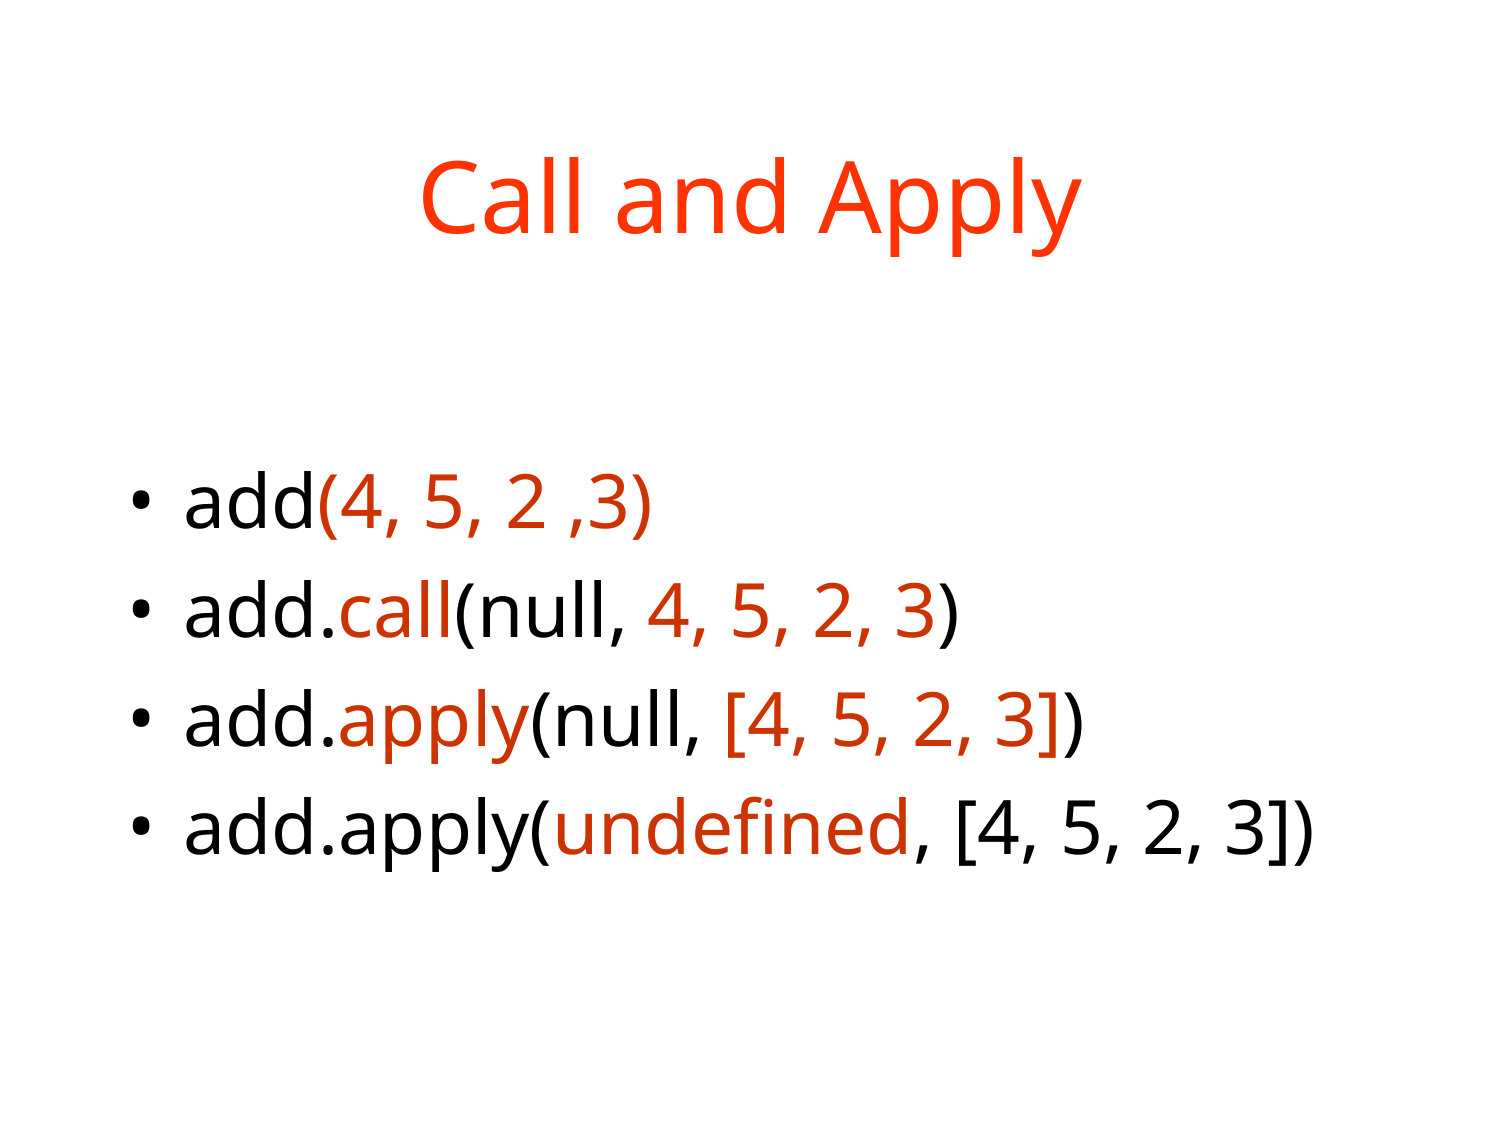

# Call and Apply
add(4, 5, 2 ,3)
add.call(null, 4, 5, 2, 3)
add.apply(null, [4, 5, 2, 3])
add.apply(undefined, [4, 5, 2, 3])